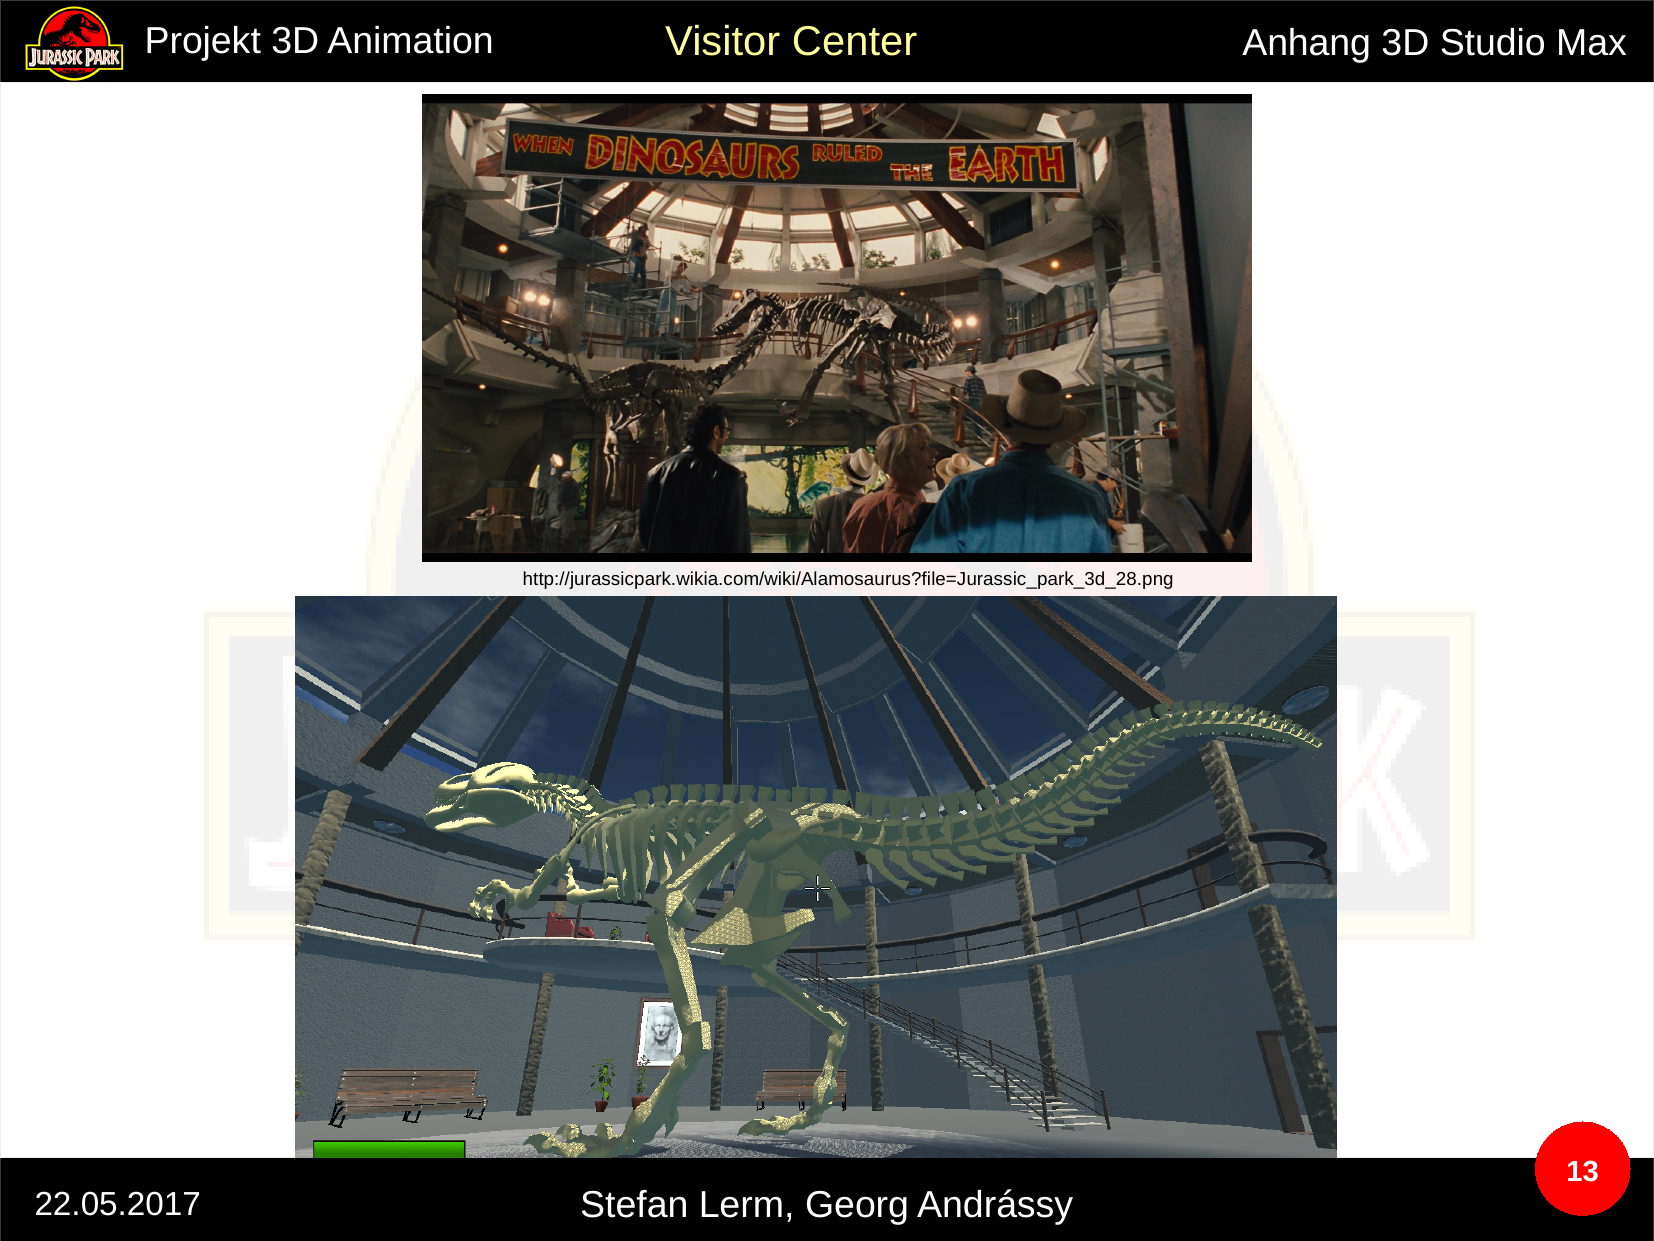

Visitor Center
Anhang 3D Studio Max
http://jurassicpark.wikia.com/wiki/Alamosaurus?file=Jurassic_park_3d_28.png